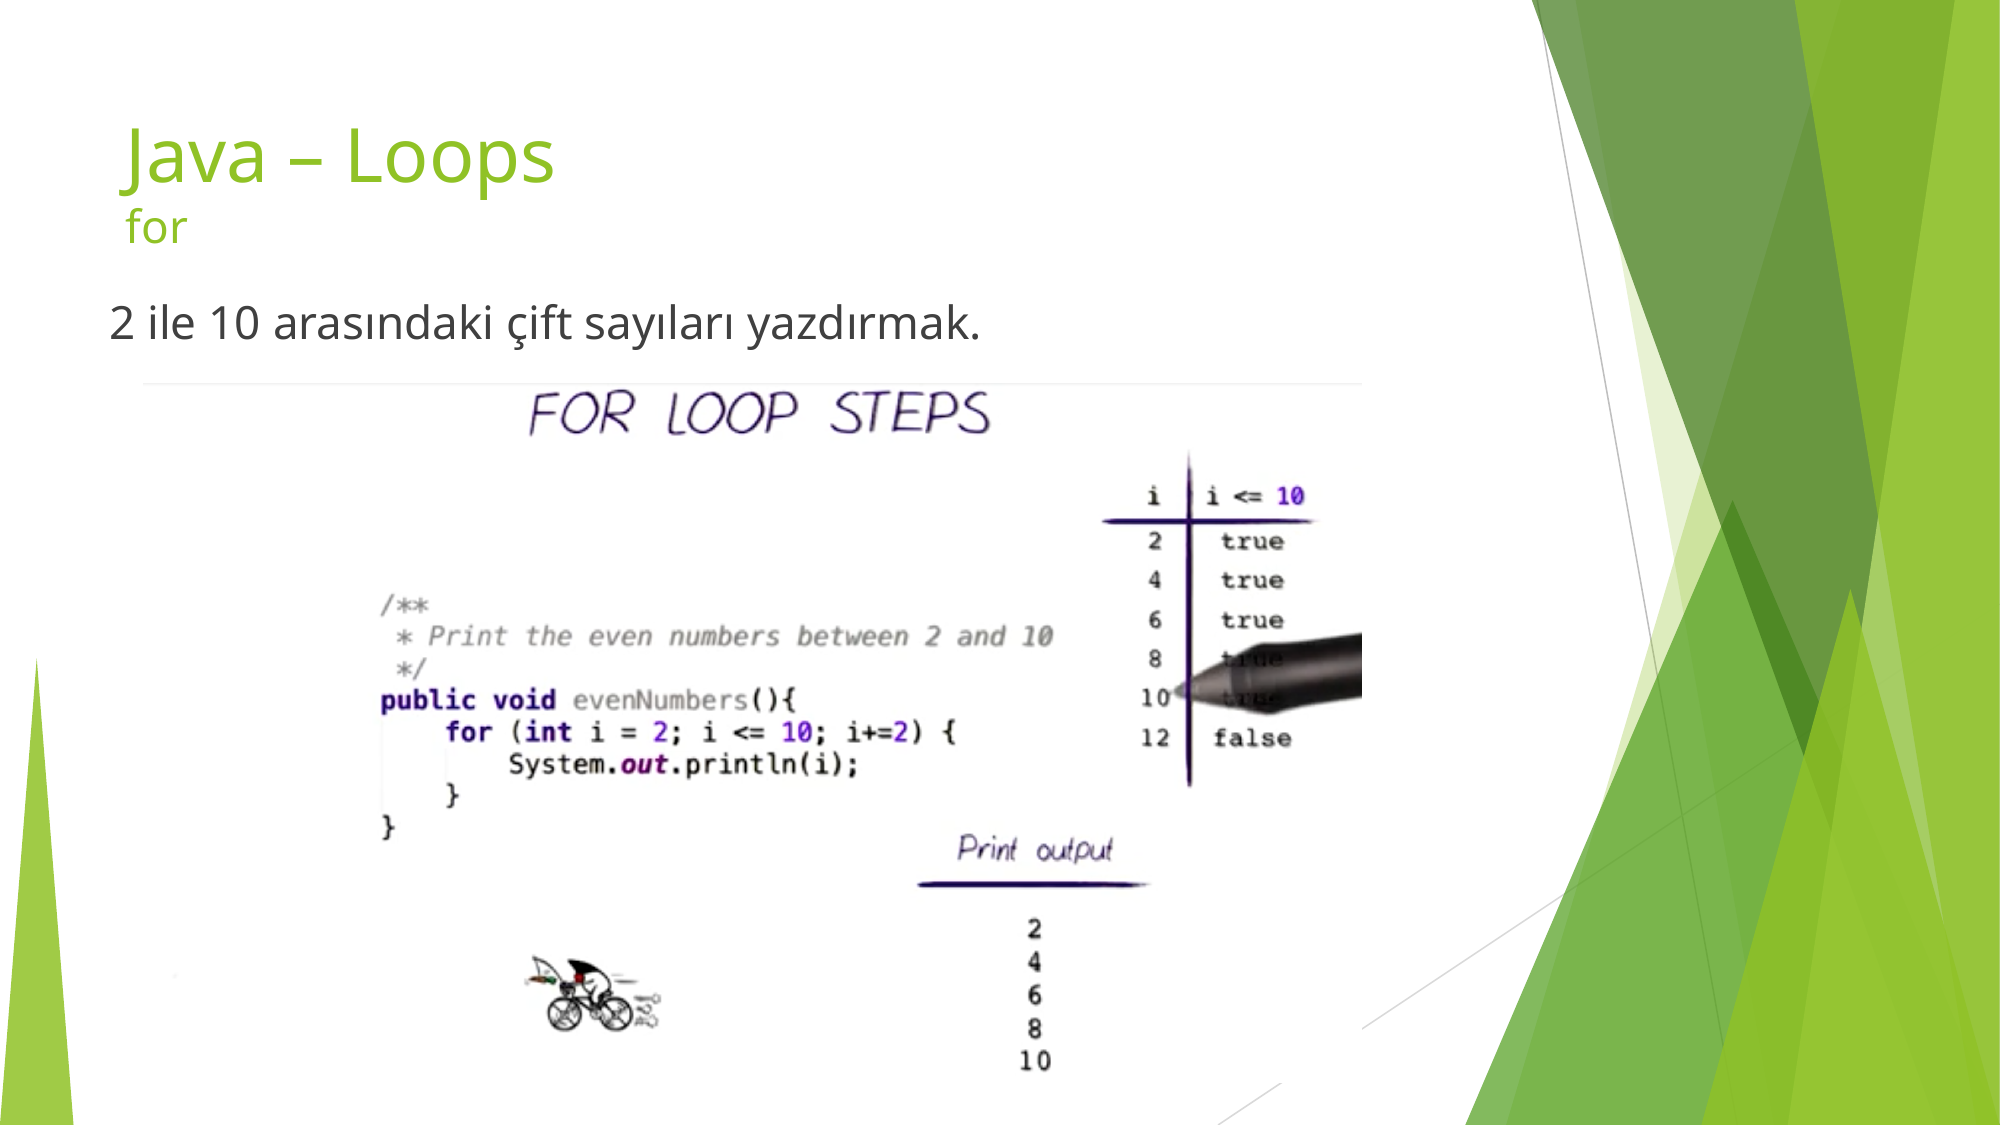

# Java – Loops for
2 ile 10 arasındaki çift sayıları yazdırmak.